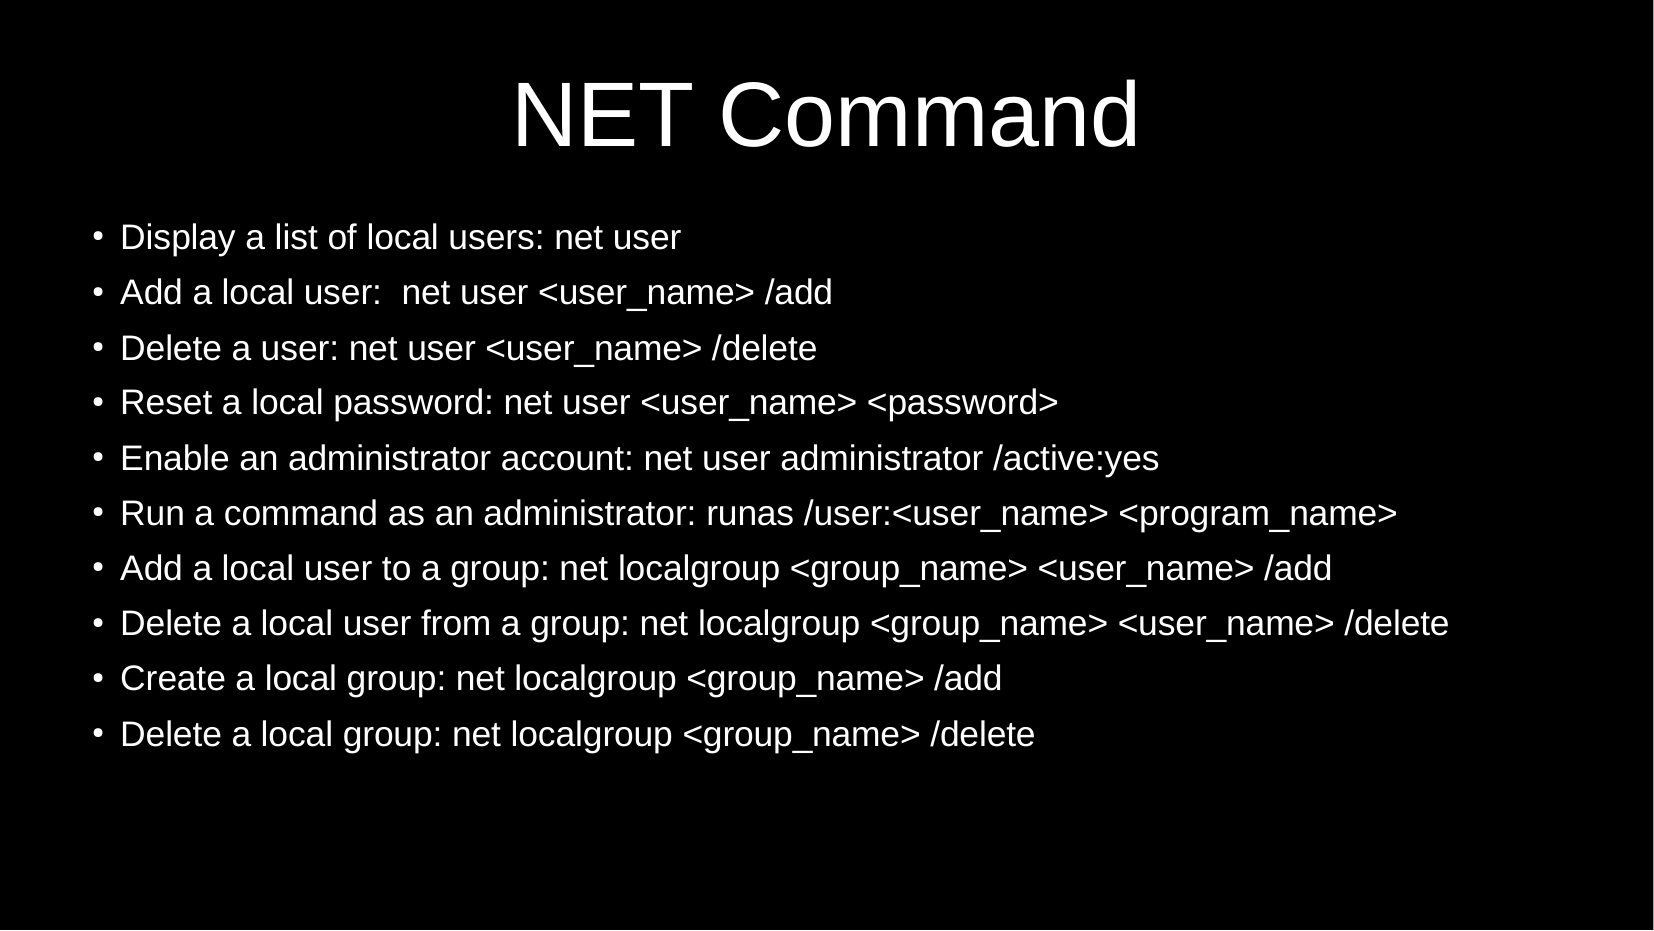

# NET Command
Display a list of local users: net user
Add a local user: net user <user_name> /add
Delete a user: net user <user_name> /delete
Reset a local password: net user <user_name> <password>
Enable an administrator account: net user administrator /active:yes
Run a command as an administrator: runas /user:<user_name> <program_name>
Add a local user to a group: net localgroup <group_name> <user_name> /add
Delete a local user from a group: net localgroup <group_name> <user_name> /delete
Create a local group: net localgroup <group_name> /add
Delete a local group: net localgroup <group_name> /delete